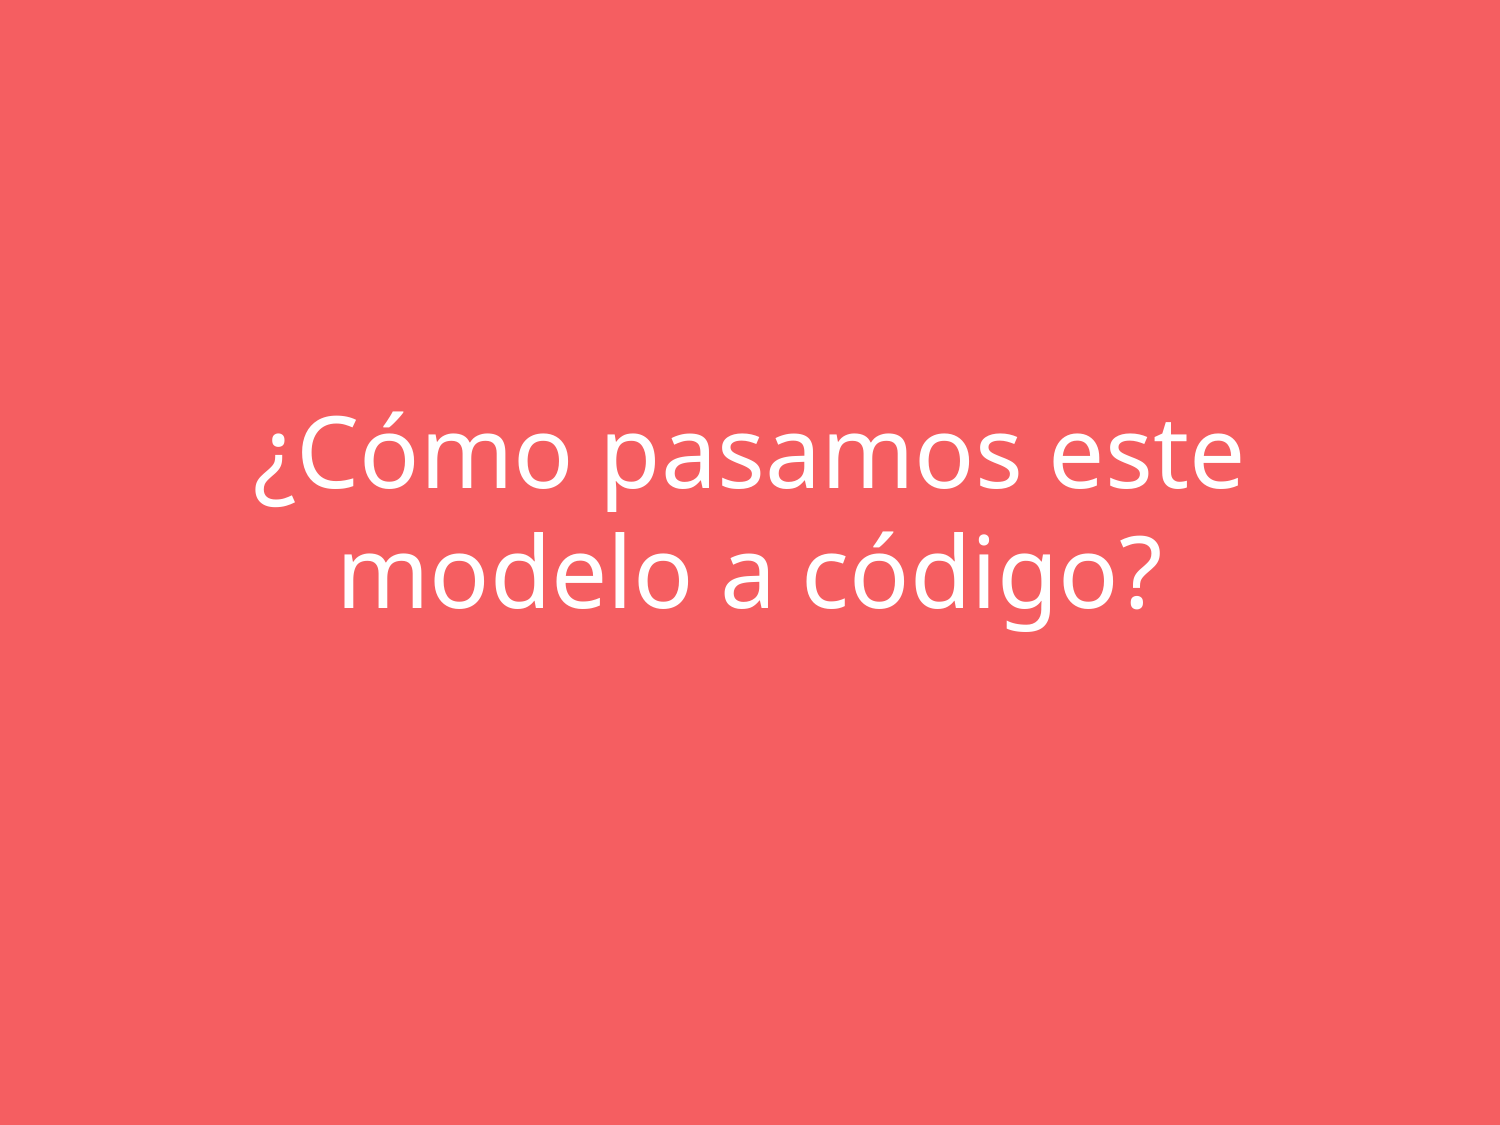

# ¿Cómo pasamos este modelo a código?